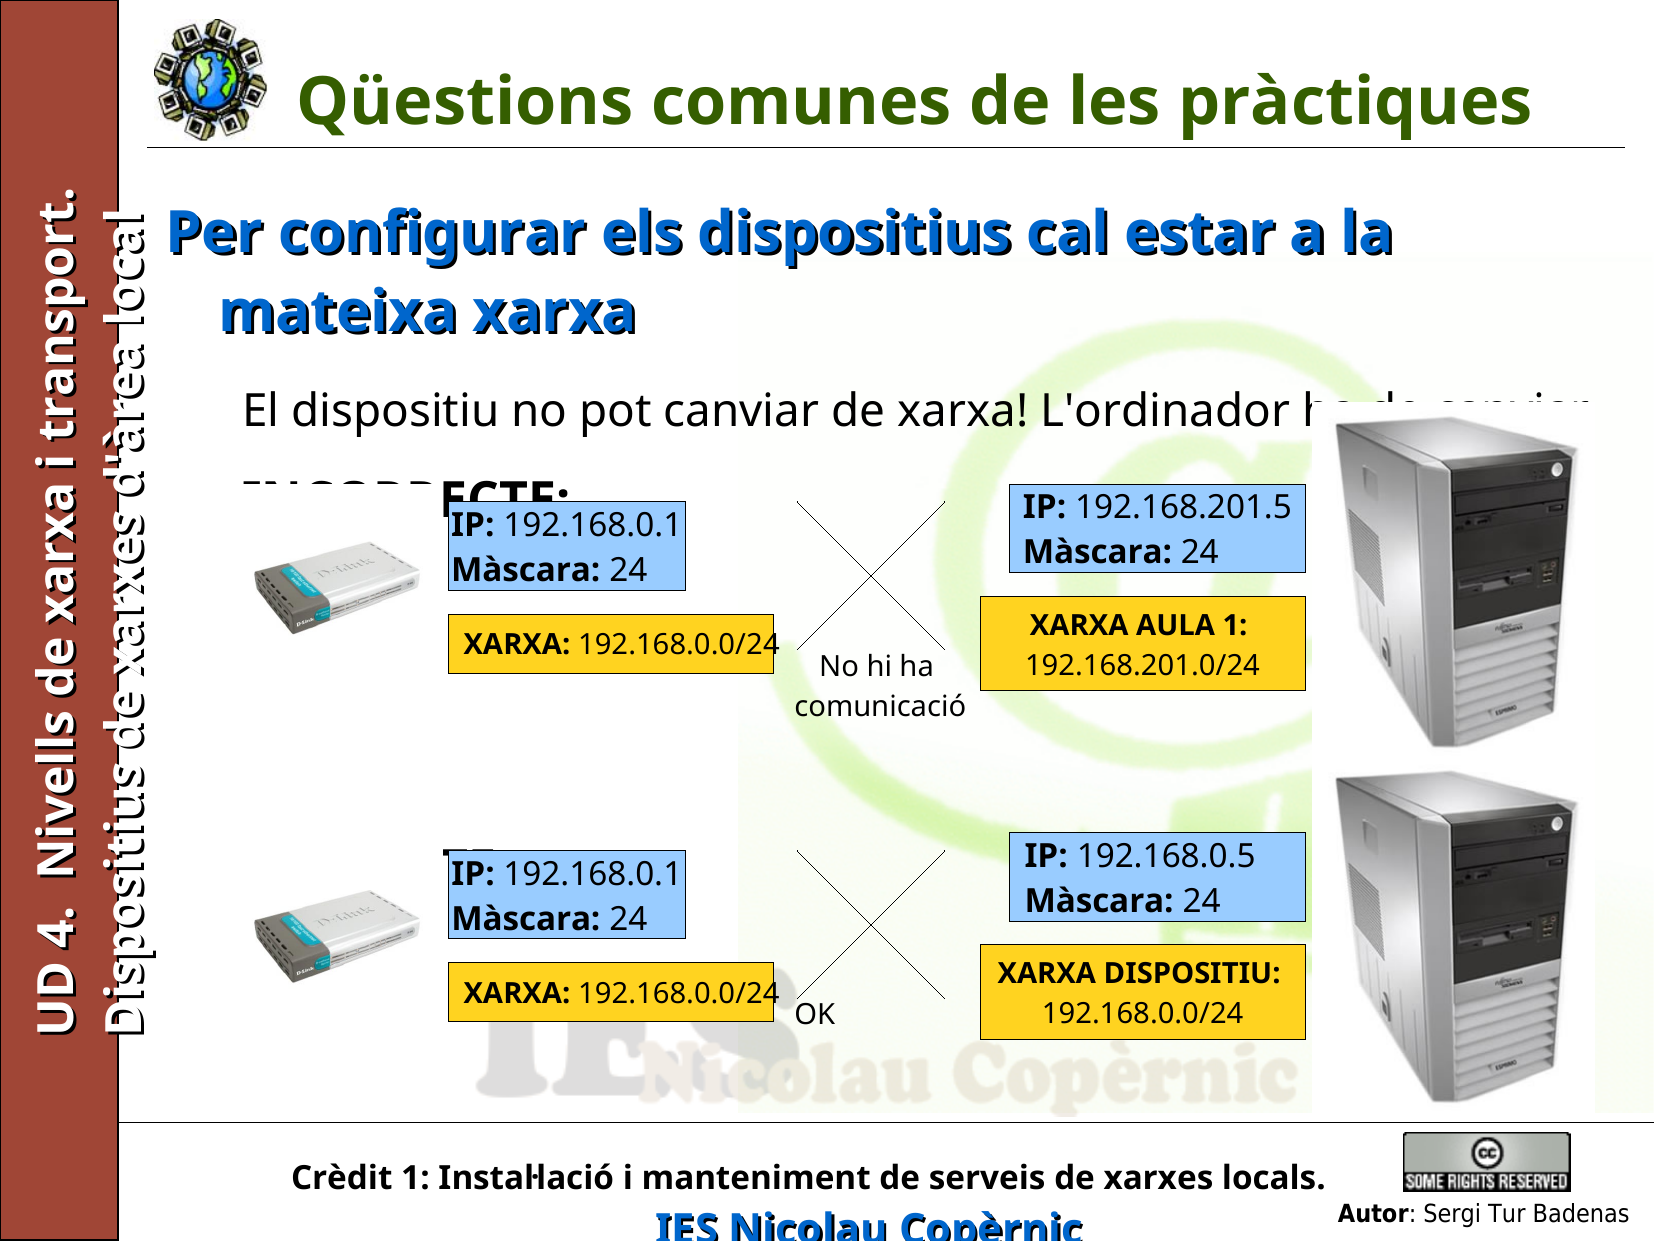

# Qüestions comunes de les pràctiques
Per configurar els dispositius cal estar a la mateixa xarxa
El dispositiu no pot canviar de xarxa! L'ordinador ha de canviar
INCORRECTE:
CORRECTE:
IP: 192.168.201.5
Màscara: 24
IP: 192.168.0.1
Màscara: 24
XARXA AULA 1:
192.168.201.0/24
XARXA: 192.168.0.0/24
No hi ha
comunicació
IP: 192.168.0.5
Màscara: 24
IP: 192.168.0.1
Màscara: 24
XARXA DISPOSITIU:
192.168.0.0/24
XARXA: 192.168.0.0/24
OK